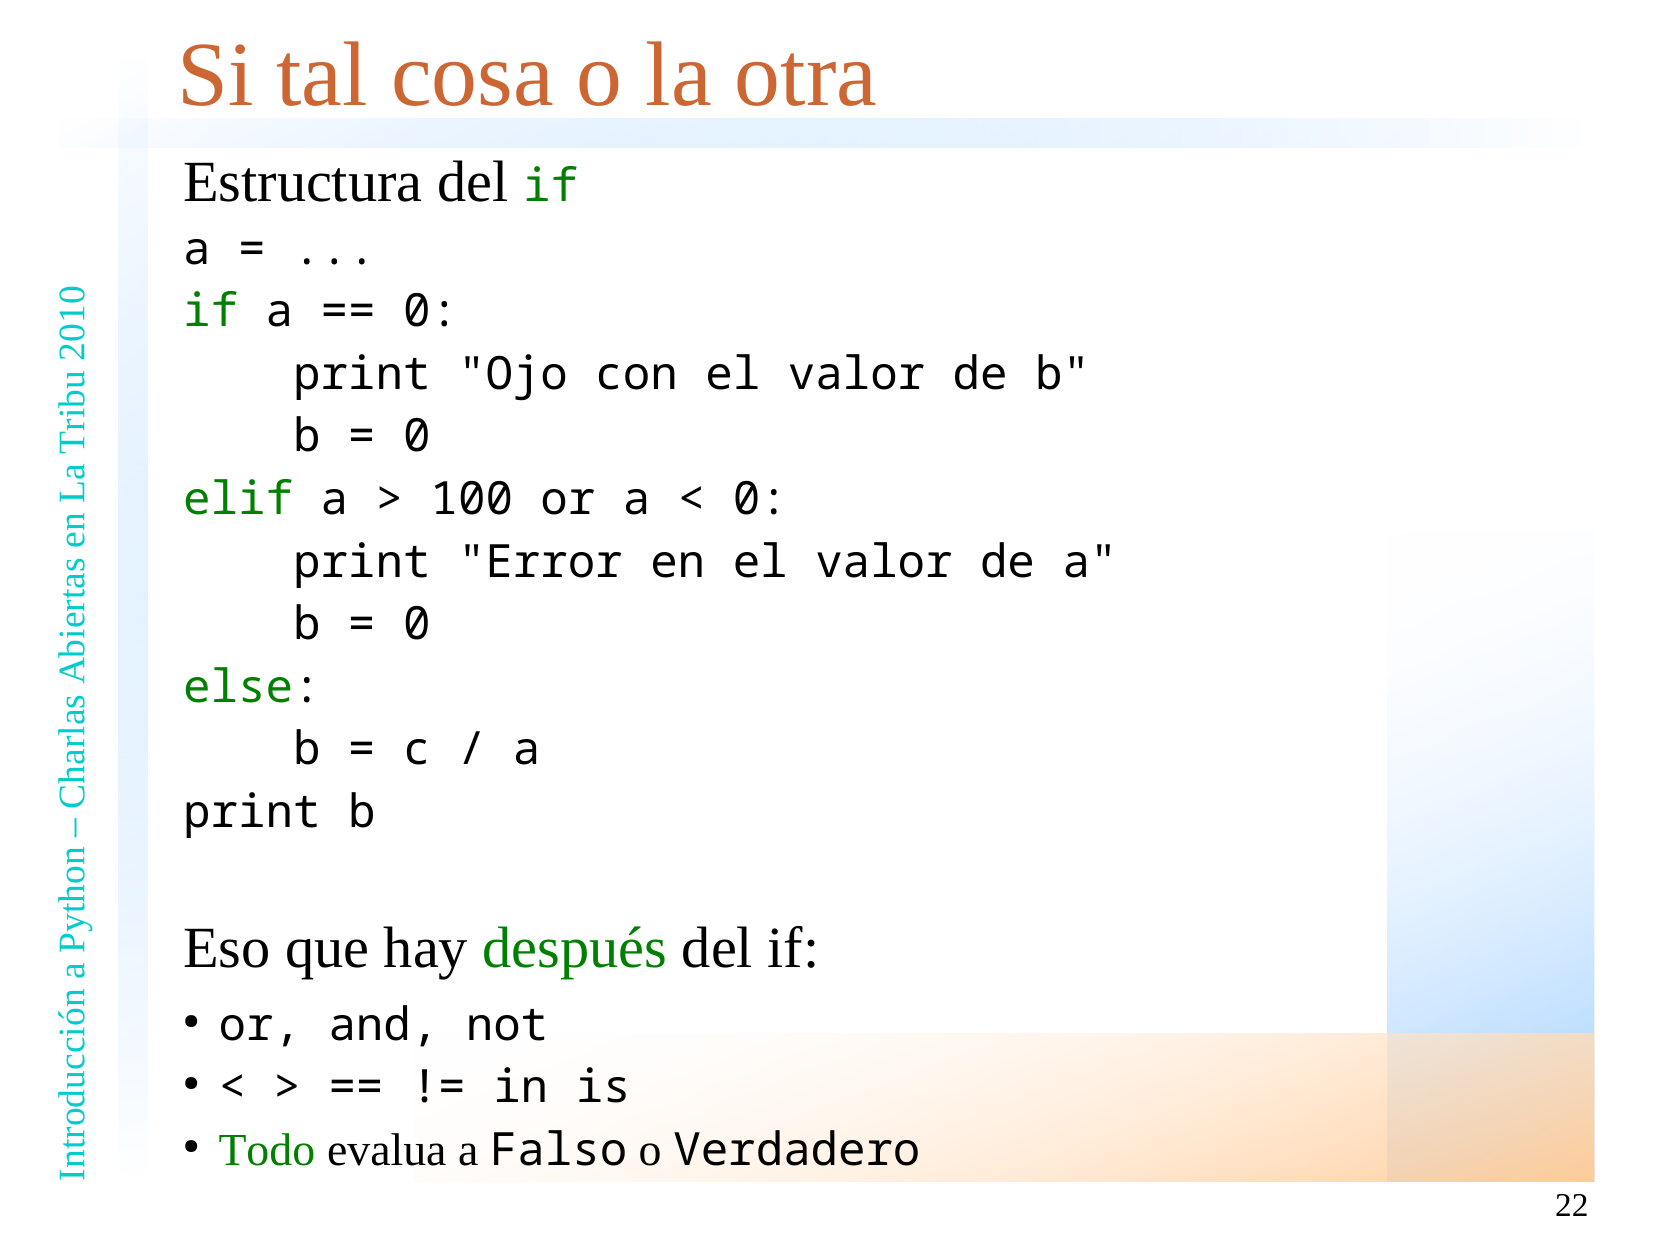

# Si tal cosa o la otra
Estructura del if
a = ...
if a == 0:
 print "Ojo con el valor de b"
 b = 0
elif a > 100 or a < 0:
 print "Error en el valor de a"
 b = 0
else:
 b = c / a
print b
Eso que hay después del if:
or, and, not
< > == != in is
Todo evalua a Falso o Verdadero